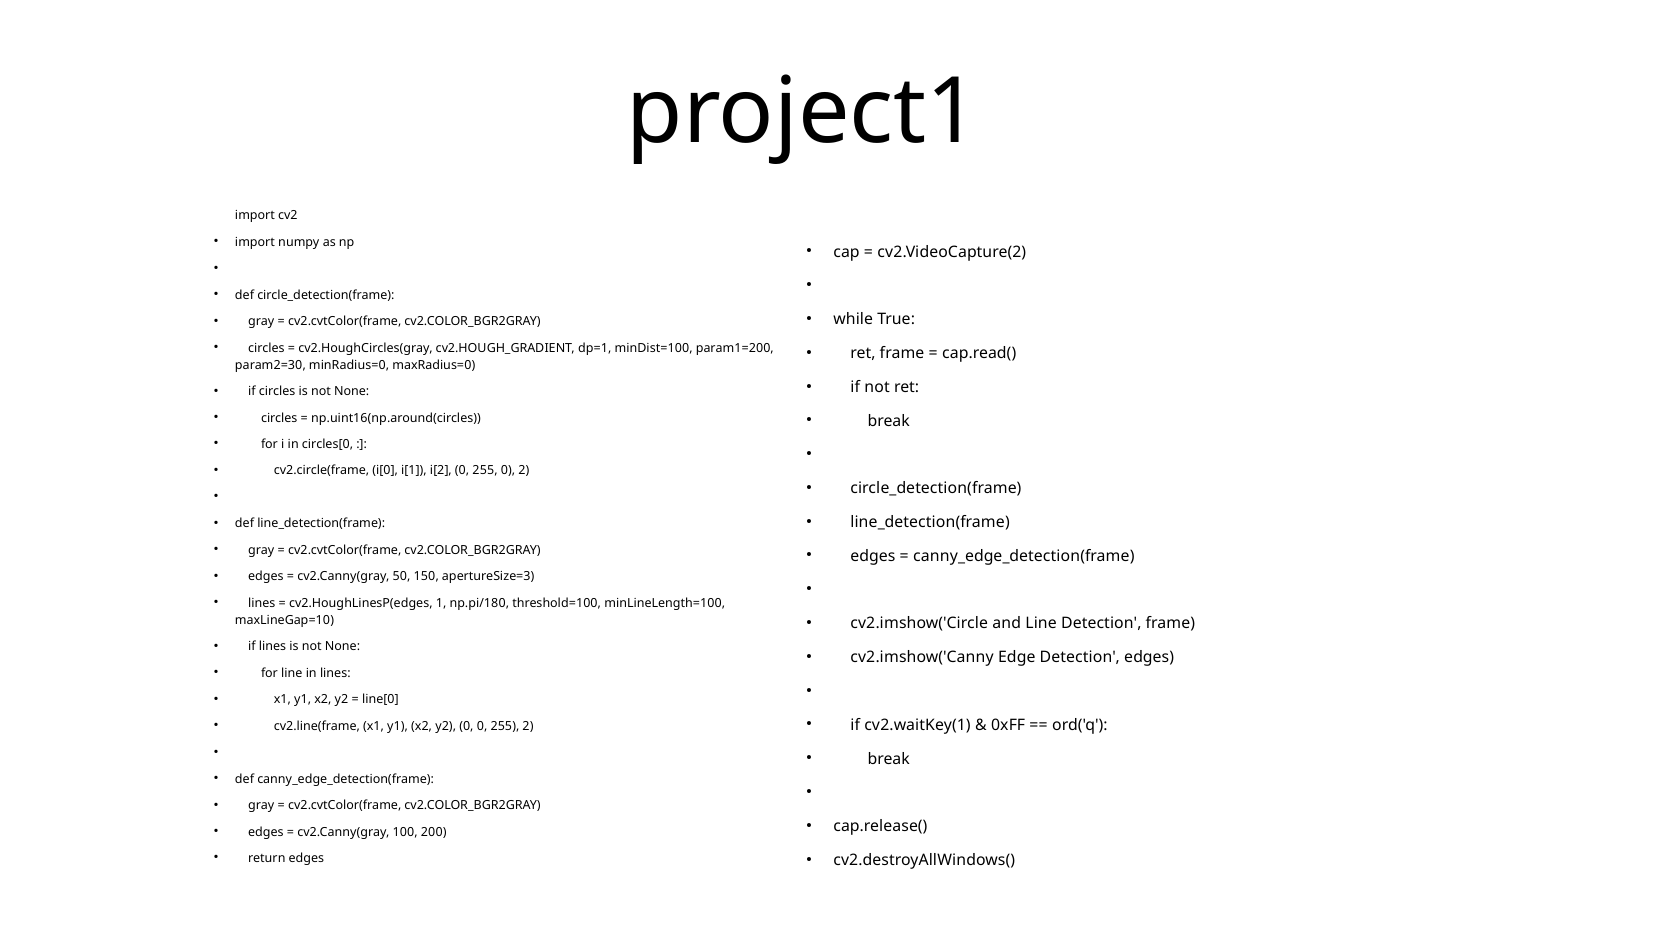

# project1
import cv2
import numpy as np
def circle_detection(frame):
 gray = cv2.cvtColor(frame, cv2.COLOR_BGR2GRAY)
 circles = cv2.HoughCircles(gray, cv2.HOUGH_GRADIENT, dp=1, minDist=100, param1=200, param2=30, minRadius=0, maxRadius=0)
 if circles is not None:
 circles = np.uint16(np.around(circles))
 for i in circles[0, :]:
 cv2.circle(frame, (i[0], i[1]), i[2], (0, 255, 0), 2)
def line_detection(frame):
 gray = cv2.cvtColor(frame, cv2.COLOR_BGR2GRAY)
 edges = cv2.Canny(gray, 50, 150, apertureSize=3)
 lines = cv2.HoughLinesP(edges, 1, np.pi/180, threshold=100, minLineLength=100, maxLineGap=10)
 if lines is not None:
 for line in lines:
 x1, y1, x2, y2 = line[0]
 cv2.line(frame, (x1, y1), (x2, y2), (0, 0, 255), 2)
def canny_edge_detection(frame):
 gray = cv2.cvtColor(frame, cv2.COLOR_BGR2GRAY)
 edges = cv2.Canny(gray, 100, 200)
 return edges
cap = cv2.VideoCapture(2)
while True:
 ret, frame = cap.read()
 if not ret:
 break
 circle_detection(frame)
 line_detection(frame)
 edges = canny_edge_detection(frame)
 cv2.imshow('Circle and Line Detection', frame)
 cv2.imshow('Canny Edge Detection', edges)
 if cv2.waitKey(1) & 0xFF == ord('q'):
 break
cap.release()
cv2.destroyAllWindows()